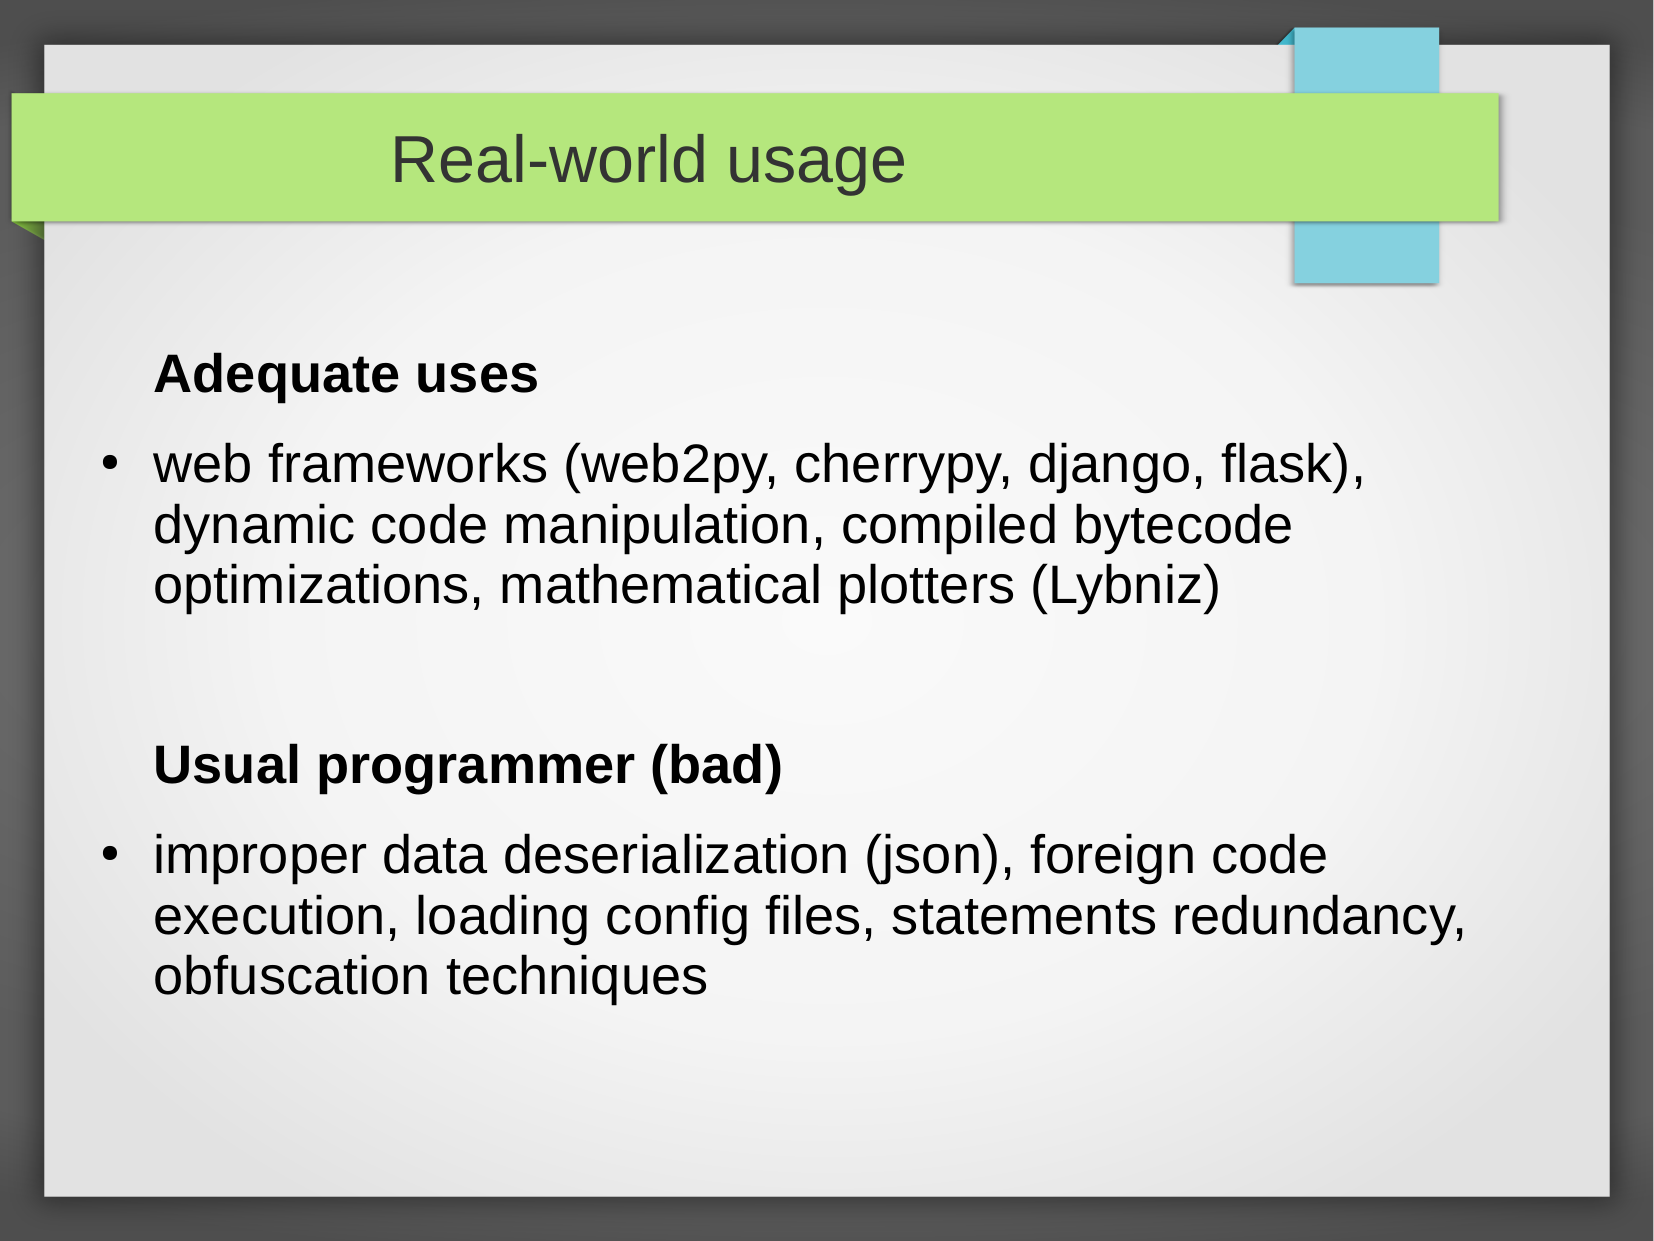

# Real-world usage
Adequate uses
web frameworks (web2py, cherrypy, django, flask), dynamic code manipulation, compiled bytecode optimizations, mathematical plotters (Lybniz)
Usual programmer (bad)
improper data deserialization (json), foreign code execution, loading config files, statements redundancy, obfuscation techniques